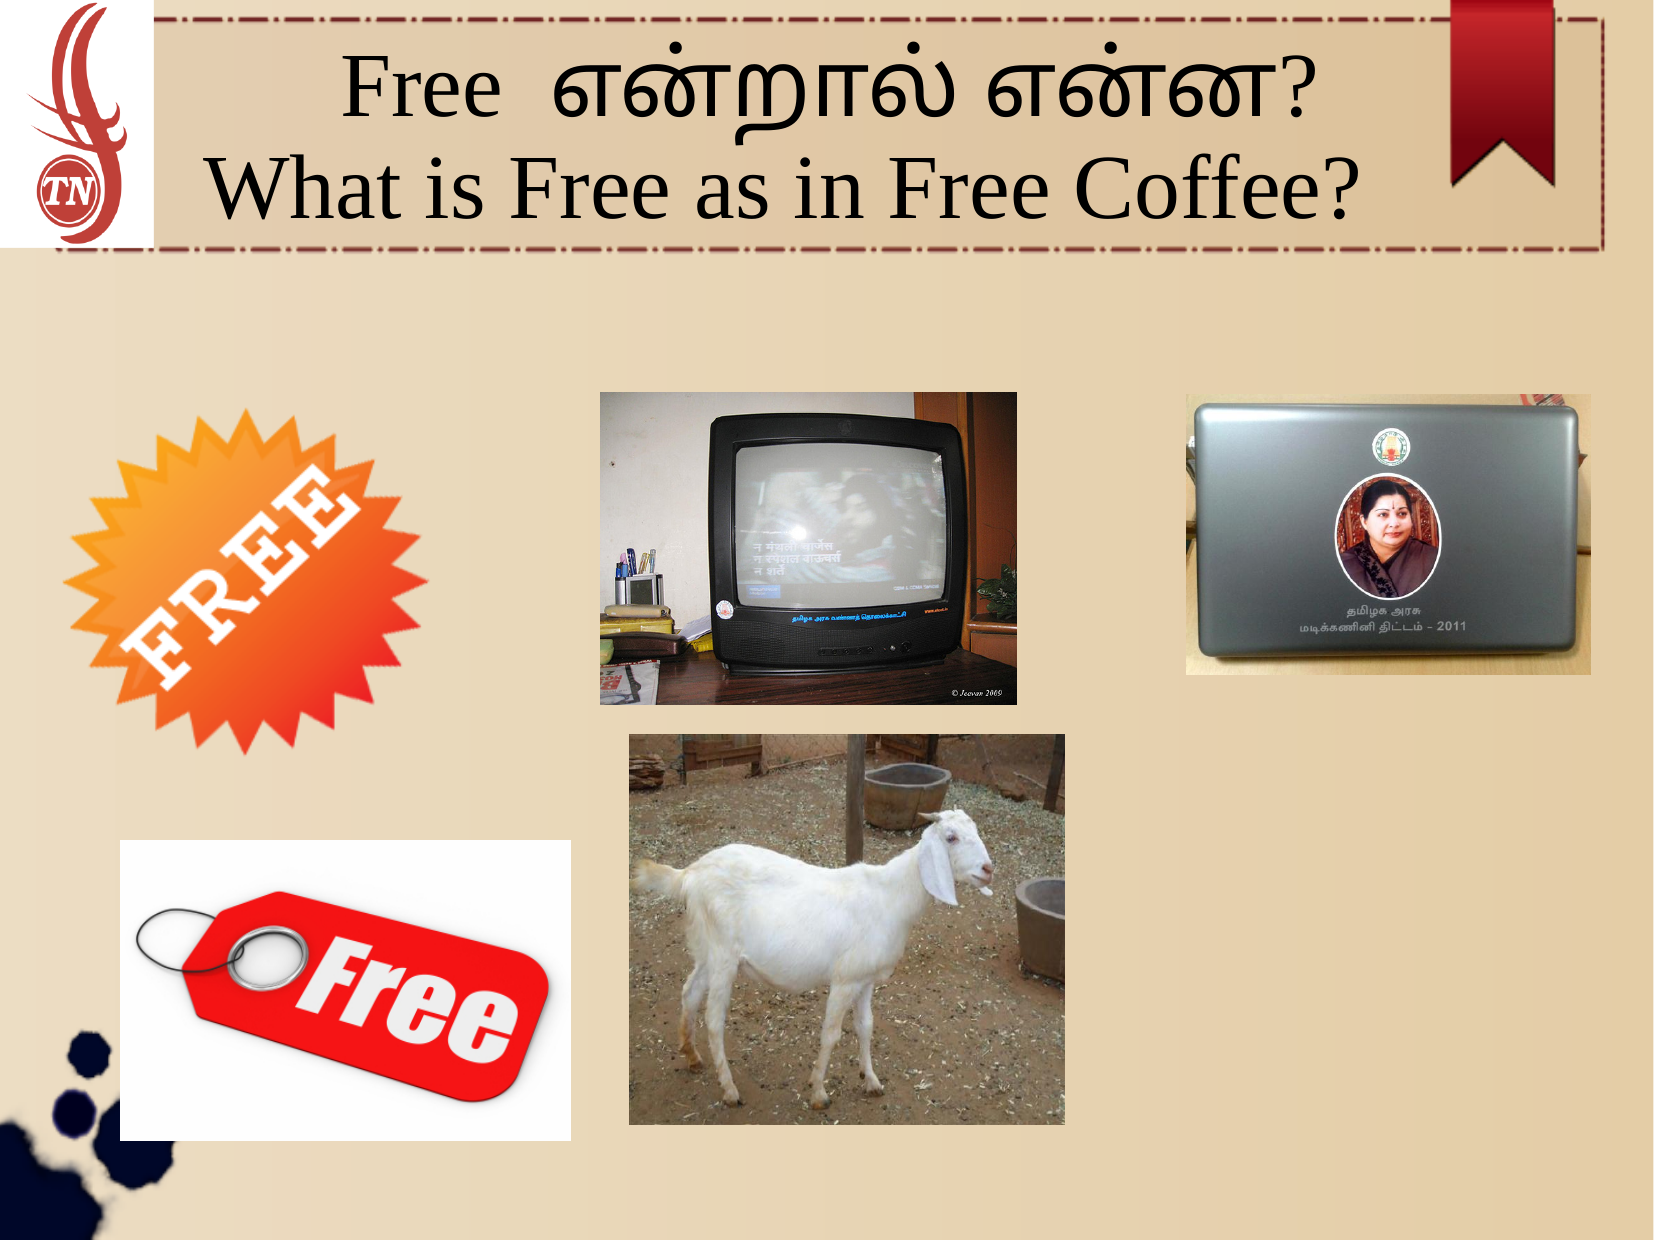

# Free என்றால் என்ன? What is Free as in Free Coffee?